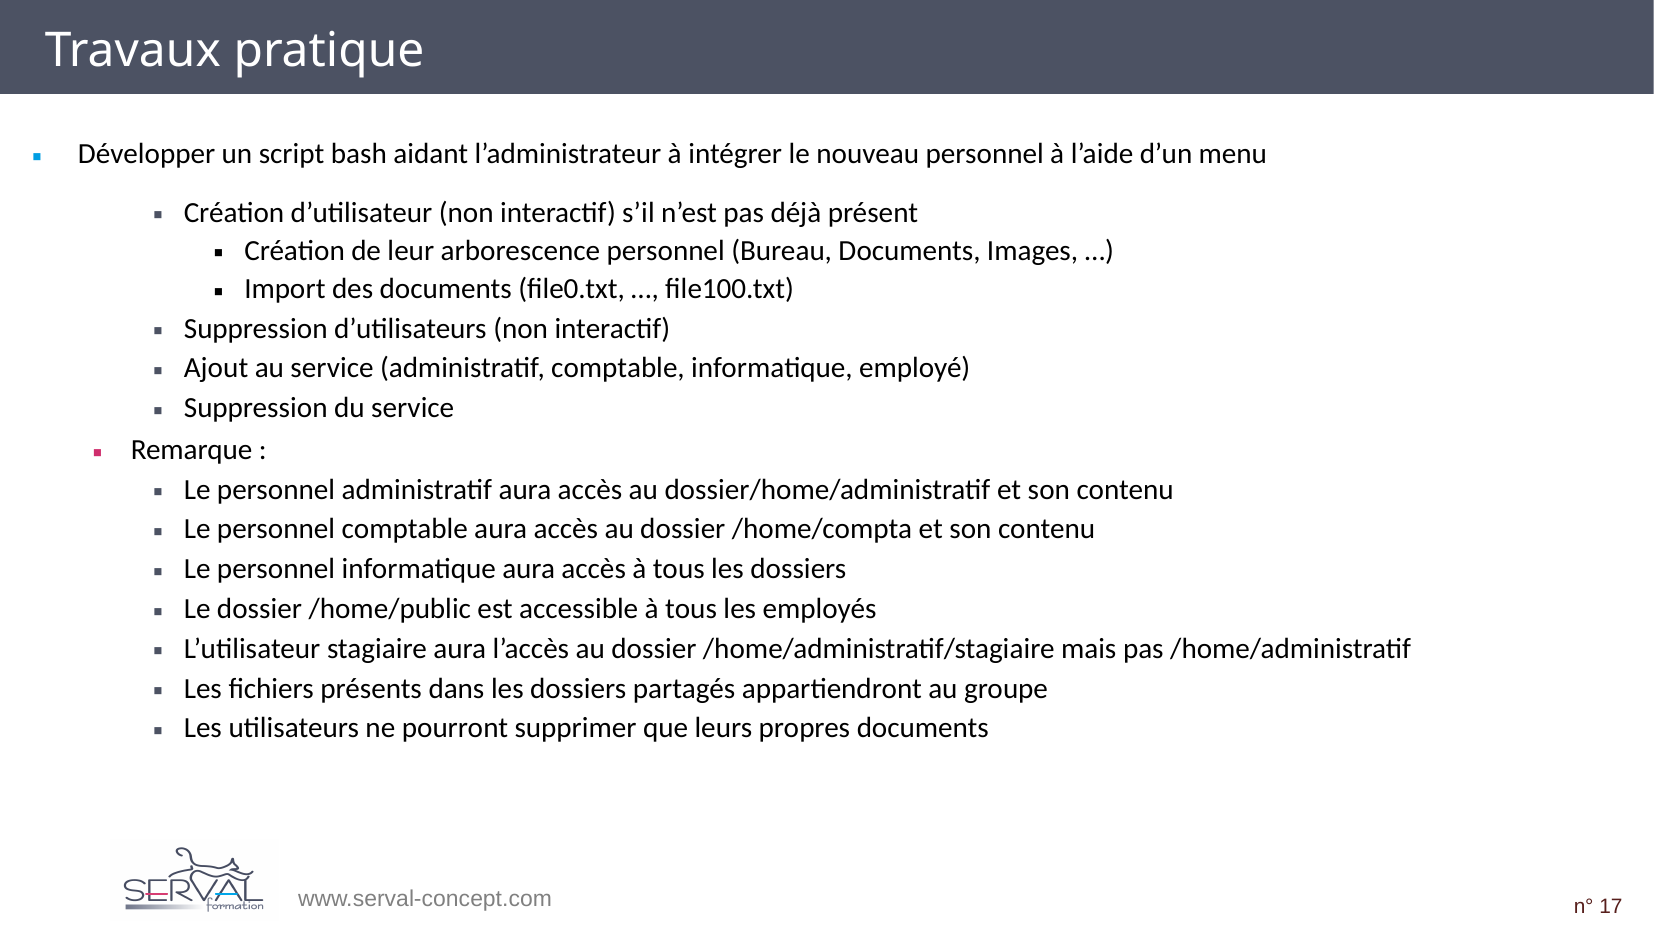

Travaux pratique
# Développer un script bash aidant l’administrateur à intégrer le nouveau personnel à l’aide d’un menu
Création d’utilisateur (non interactif) s’il n’est pas déjà présent
Création de leur arborescence personnel (Bureau, Documents, Images, …)
Import des documents (file0.txt, …, file100.txt)
Suppression d’utilisateurs (non interactif)
Ajout au service (administratif, comptable, informatique, employé)
Suppression du service
Remarque :
Le personnel administratif aura accès au dossier/home/administratif et son contenu
Le personnel comptable aura accès au dossier /home/compta et son contenu
Le personnel informatique aura accès à tous les dossiers
Le dossier /home/public est accessible à tous les employés
L’utilisateur stagiaire aura l’accès au dossier /home/administratif/stagiaire mais pas /home/administratif
Les fichiers présents dans les dossiers partagés appartiendront au groupe
Les utilisateurs ne pourront supprimer que leurs propres documents